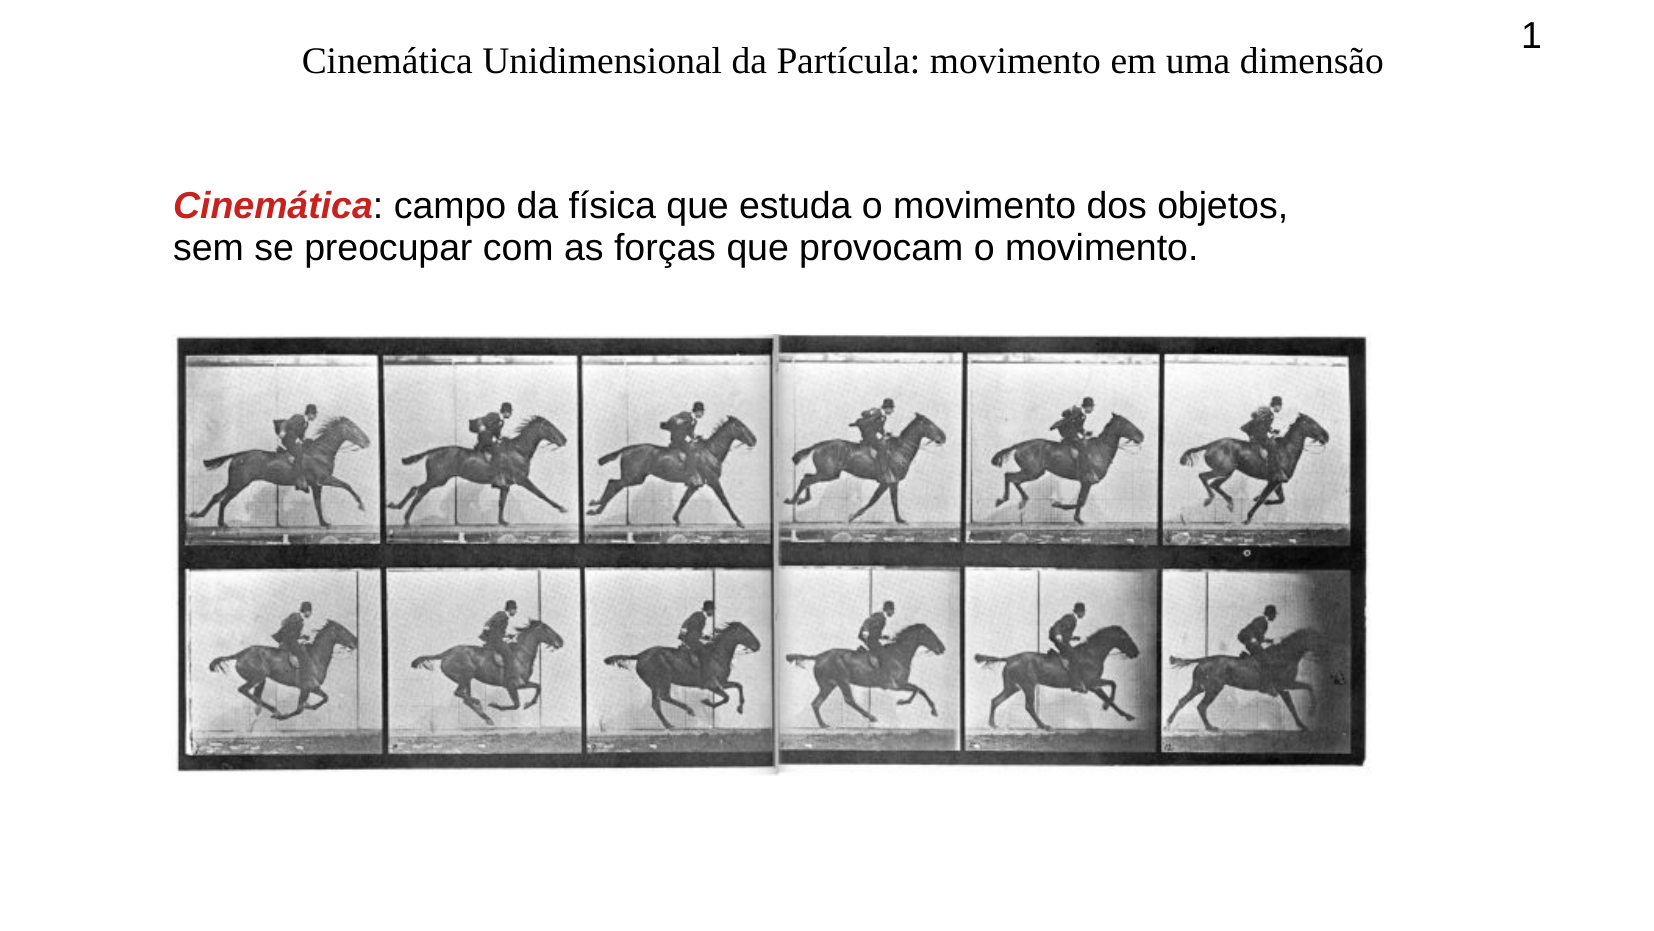

Cinemática Unidimensional da Partícula: movimento em uma dimensão
Cinemática: campo da física que estuda o movimento dos objetos, sem se preocupar com as forças que provocam o movimento.